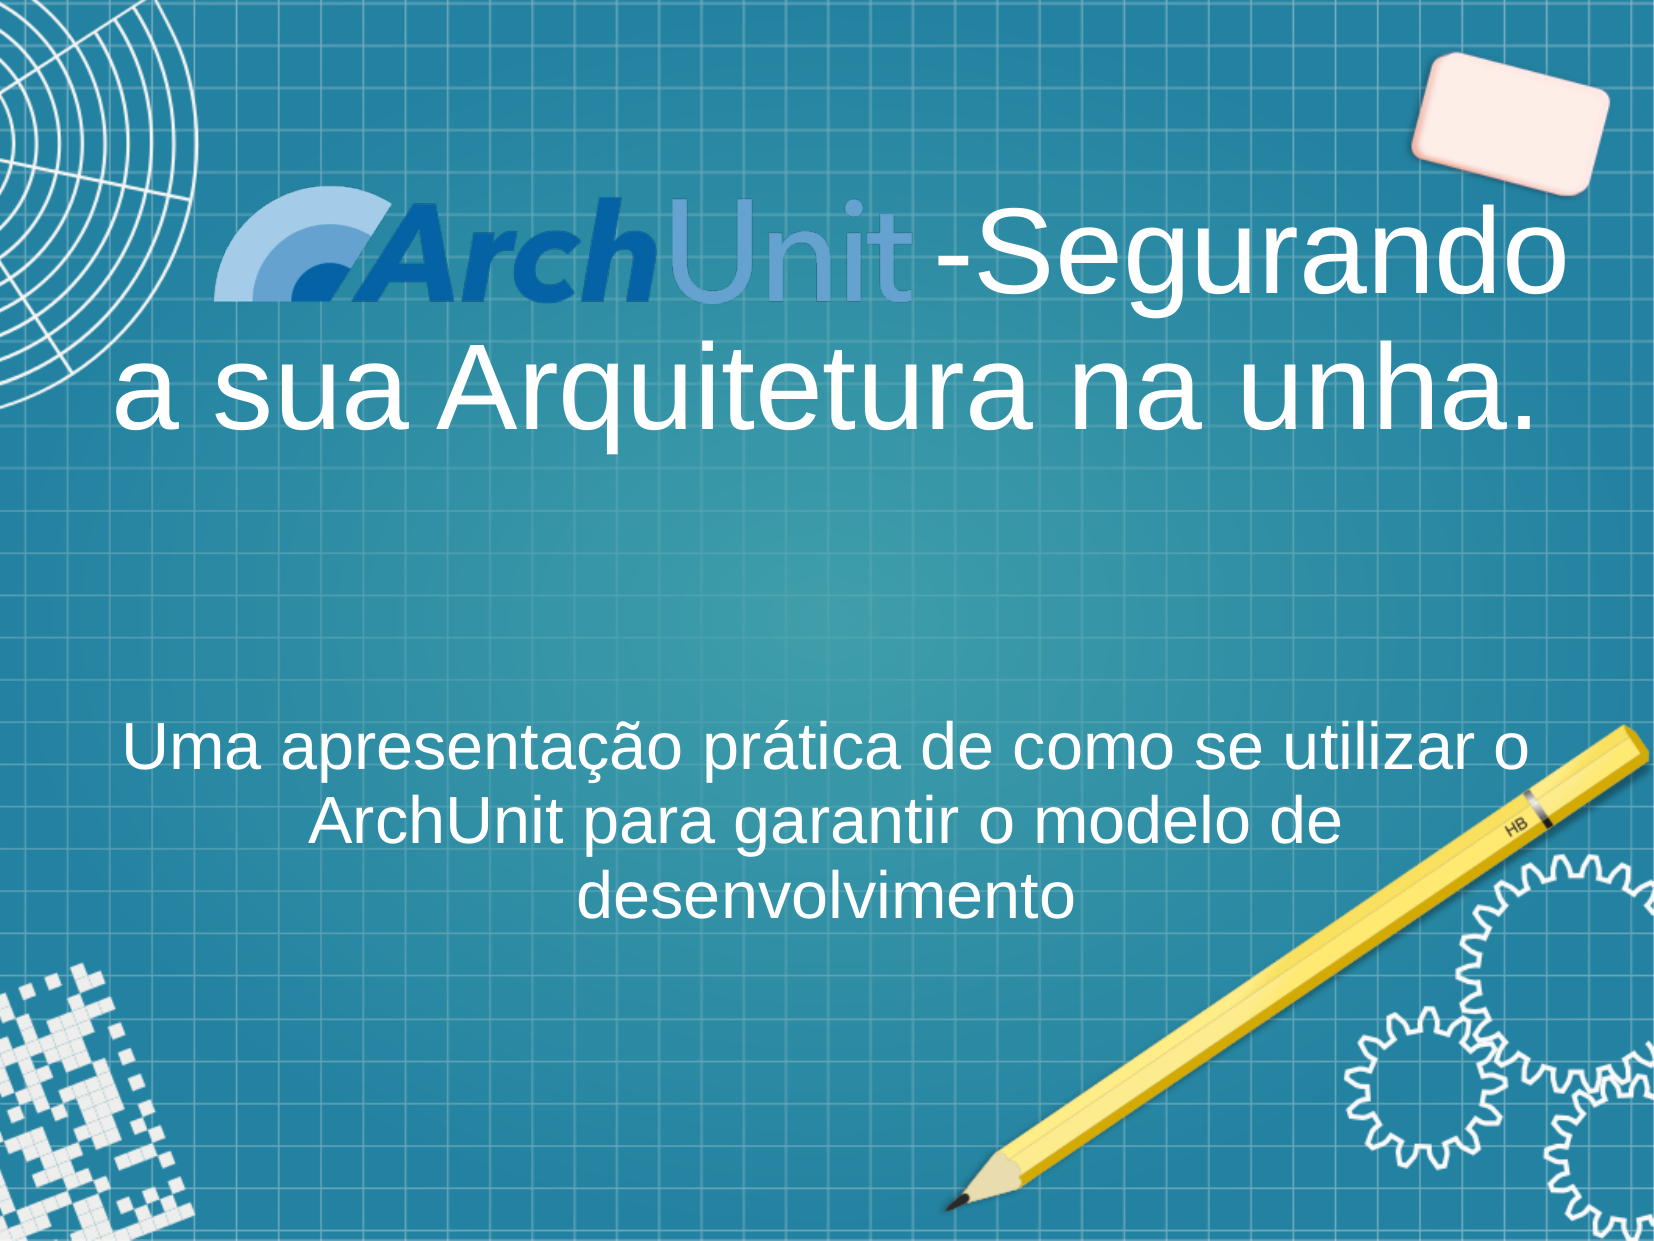

# -Segurando a sua Arquitetura na unha.
Uma apresentação prática de como se utilizar o ArchUnit para garantir o modelo de desenvolvimento